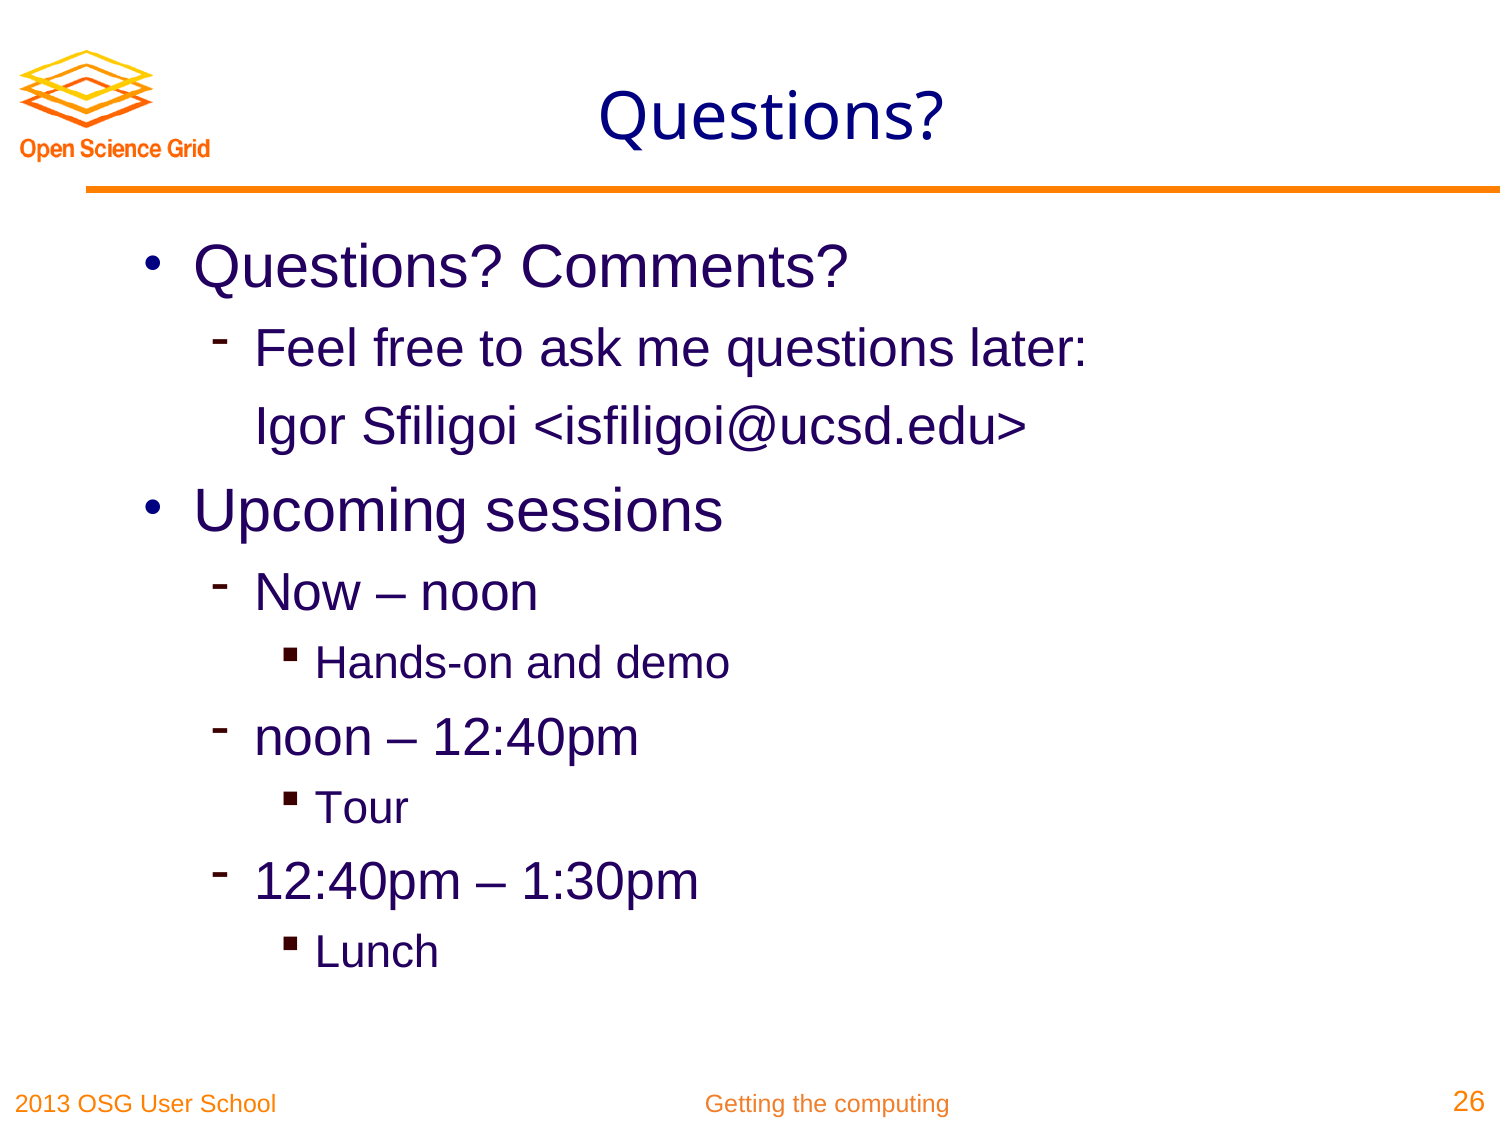

# Questions?
Questions? Comments?
Feel free to ask me questions later:
	Igor Sfiligoi <isfiligoi@ucsd.edu>
Upcoming sessions
Now – noon
Hands-on and demo
noon – 12:40pm
Tour
12:40pm – 1:30pm
Lunch